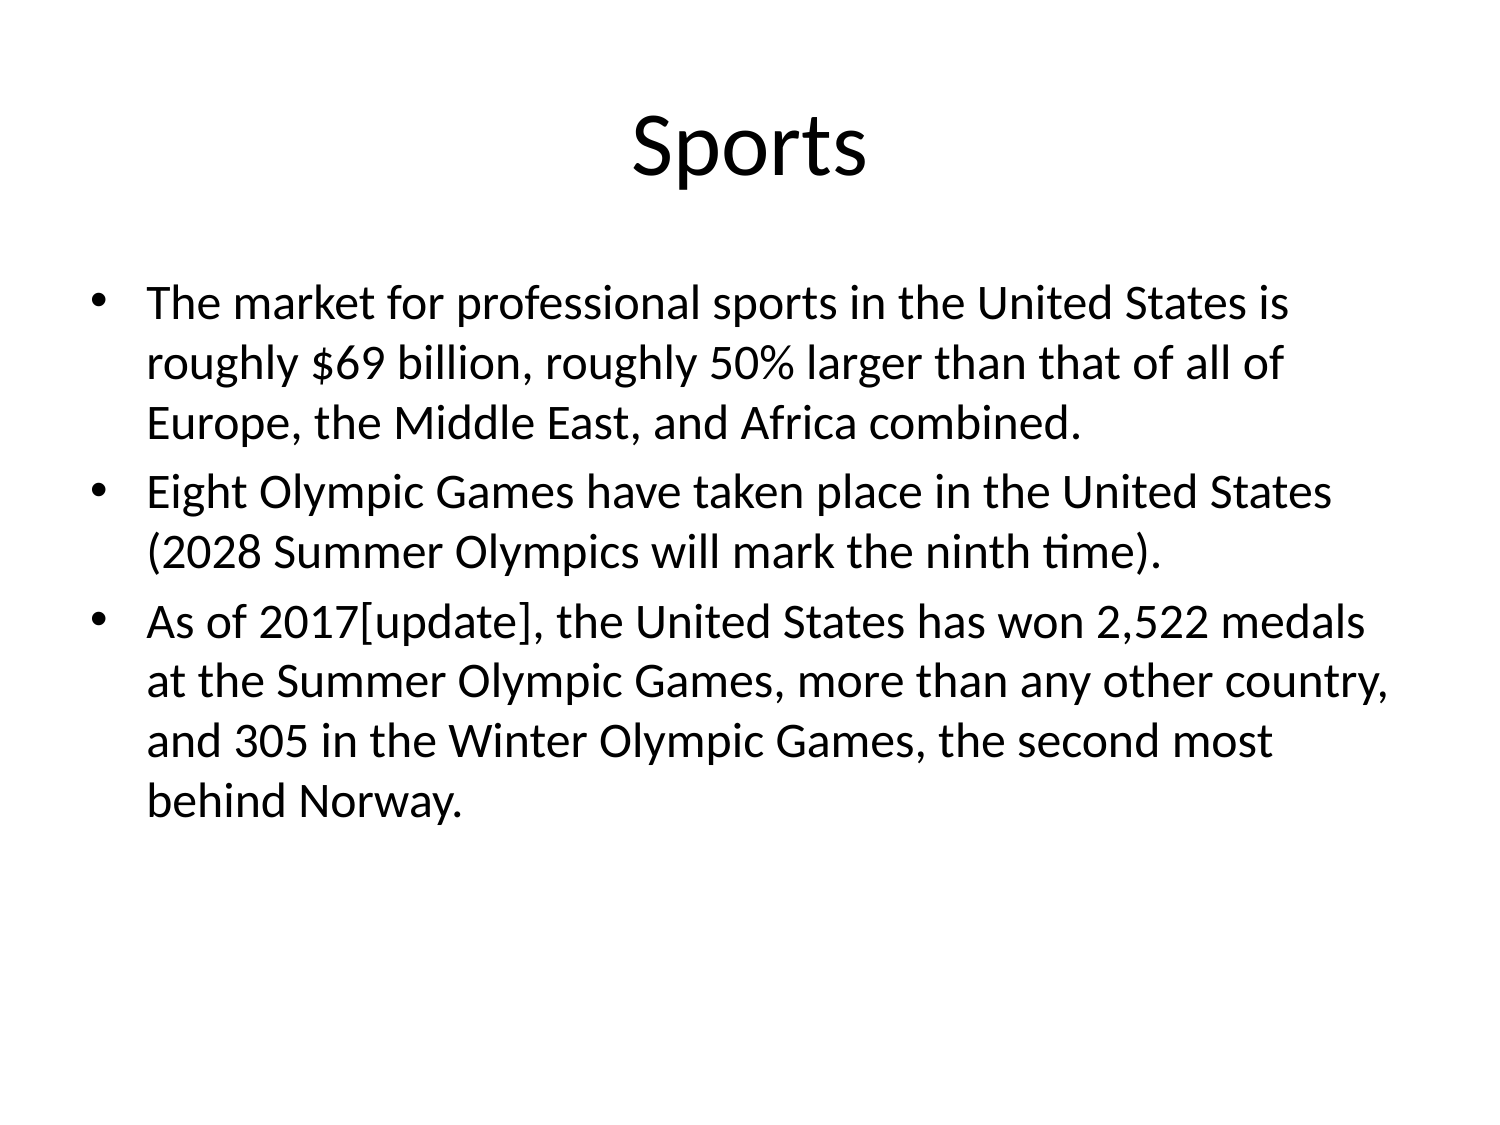

# Sports
The market for professional sports in the United States is roughly $69 billion, roughly 50% larger than that of all of Europe, the Middle East, and Africa combined.
Eight Olympic Games have taken place in the United States (2028 Summer Olympics will mark the ninth time).
As of 2017[update], the United States has won 2,522 medals at the Summer Olympic Games, more than any other country, and 305 in the Winter Olympic Games, the second most behind Norway.